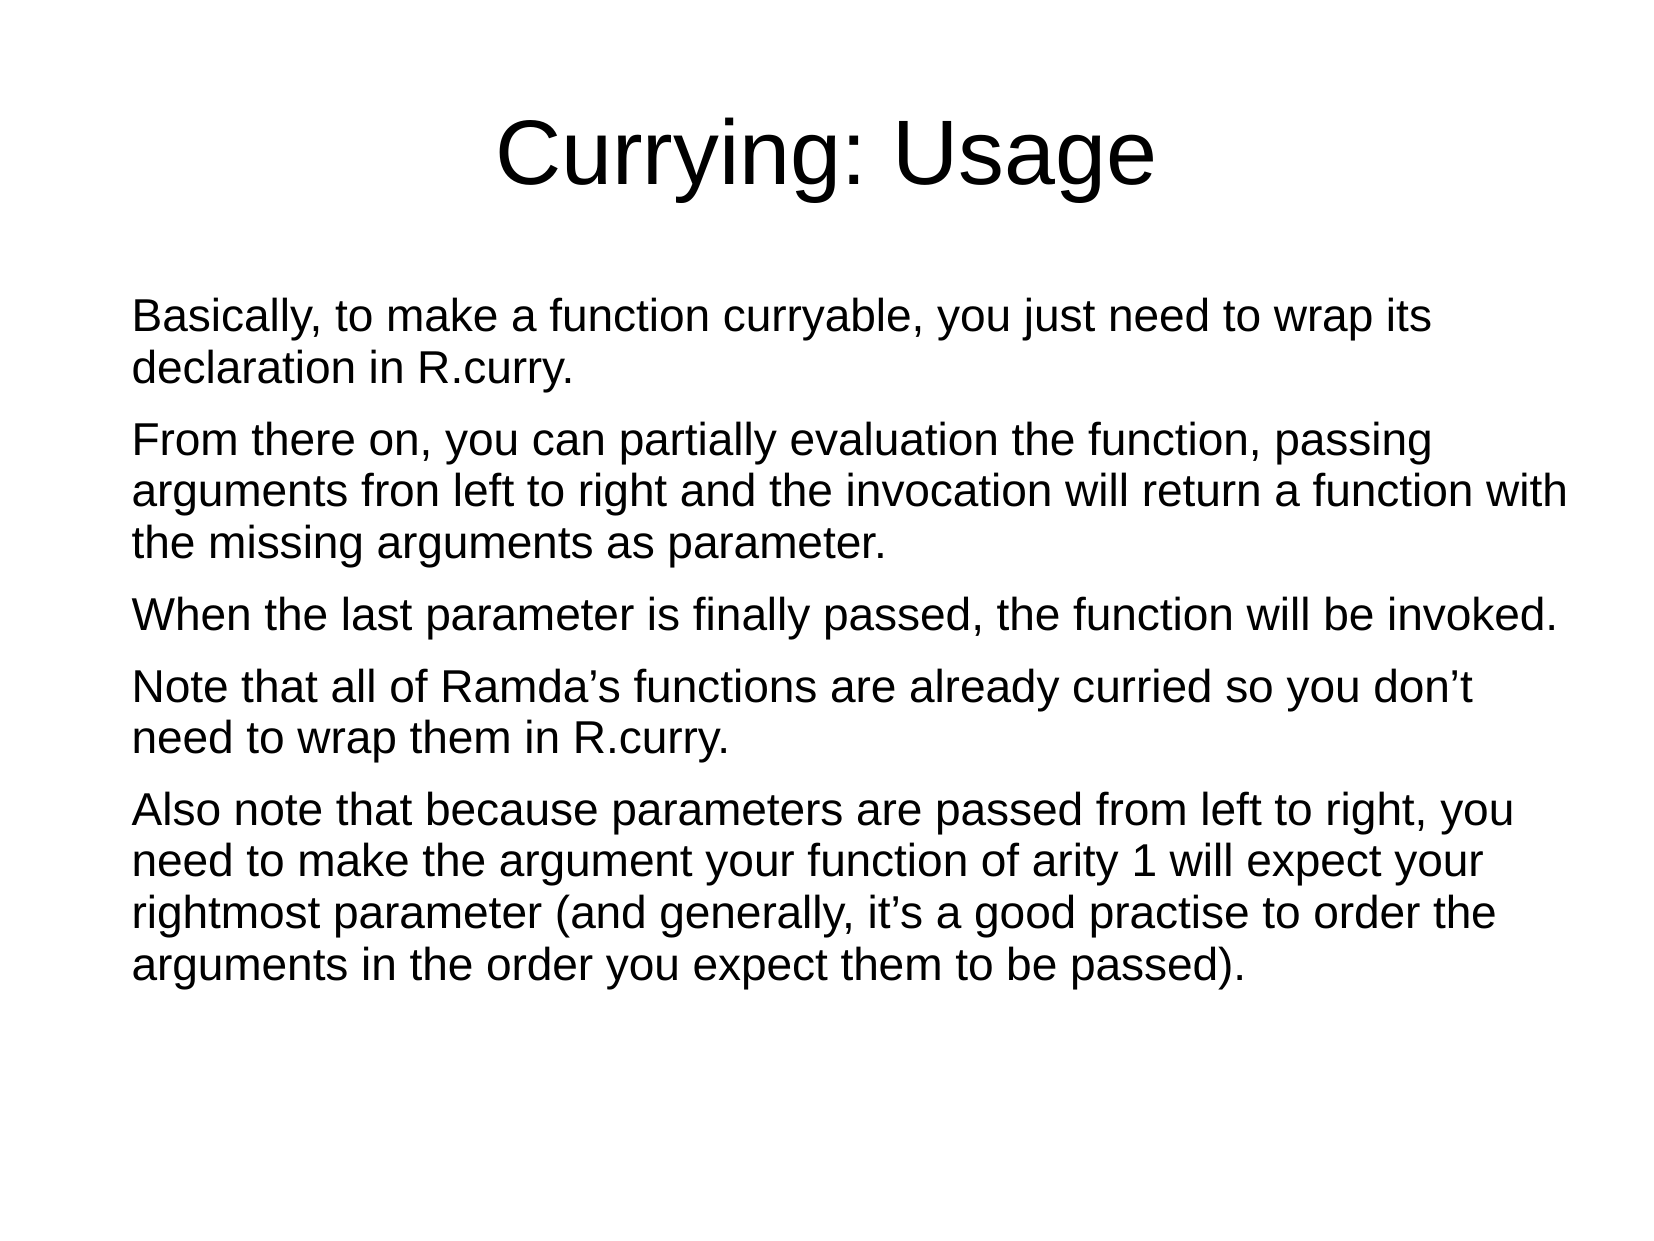

# Currying: Usage
Basically, to make a function curryable, you just need to wrap its declaration in R.curry.
From there on, you can partially evaluation the function, passing arguments fron left to right and the invocation will return a function with the missing arguments as parameter.
When the last parameter is finally passed, the function will be invoked.
Note that all of Ramda’s functions are already curried so you don’t need to wrap them in R.curry.
Also note that because parameters are passed from left to right, you need to make the argument your function of arity 1 will expect your rightmost parameter (and generally, it’s a good practise to order the arguments in the order you expect them to be passed).